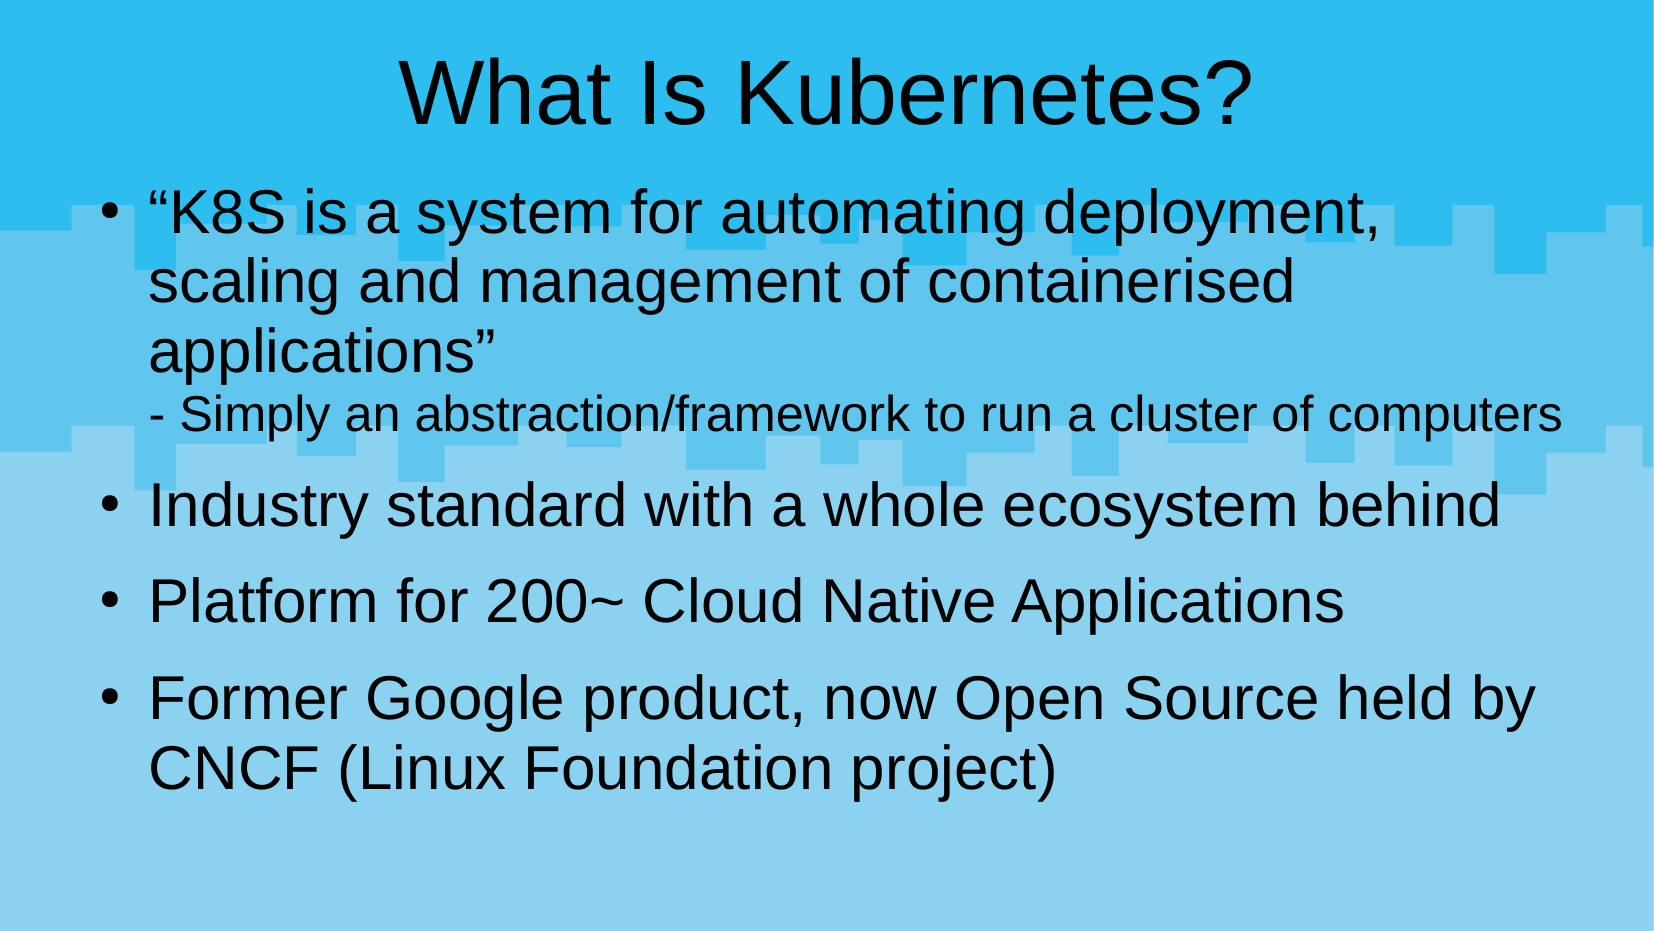

# What Is Kubernetes?
“K8S is a system for automating deployment, scaling and management of containerised applications”
- Simply an abstraction/framework to run a cluster of computers
Industry standard with a whole ecosystem behind
Platform for 200~ Cloud Native Applications
Former Google product, now Open Source held by CNCF (Linux Foundation project)